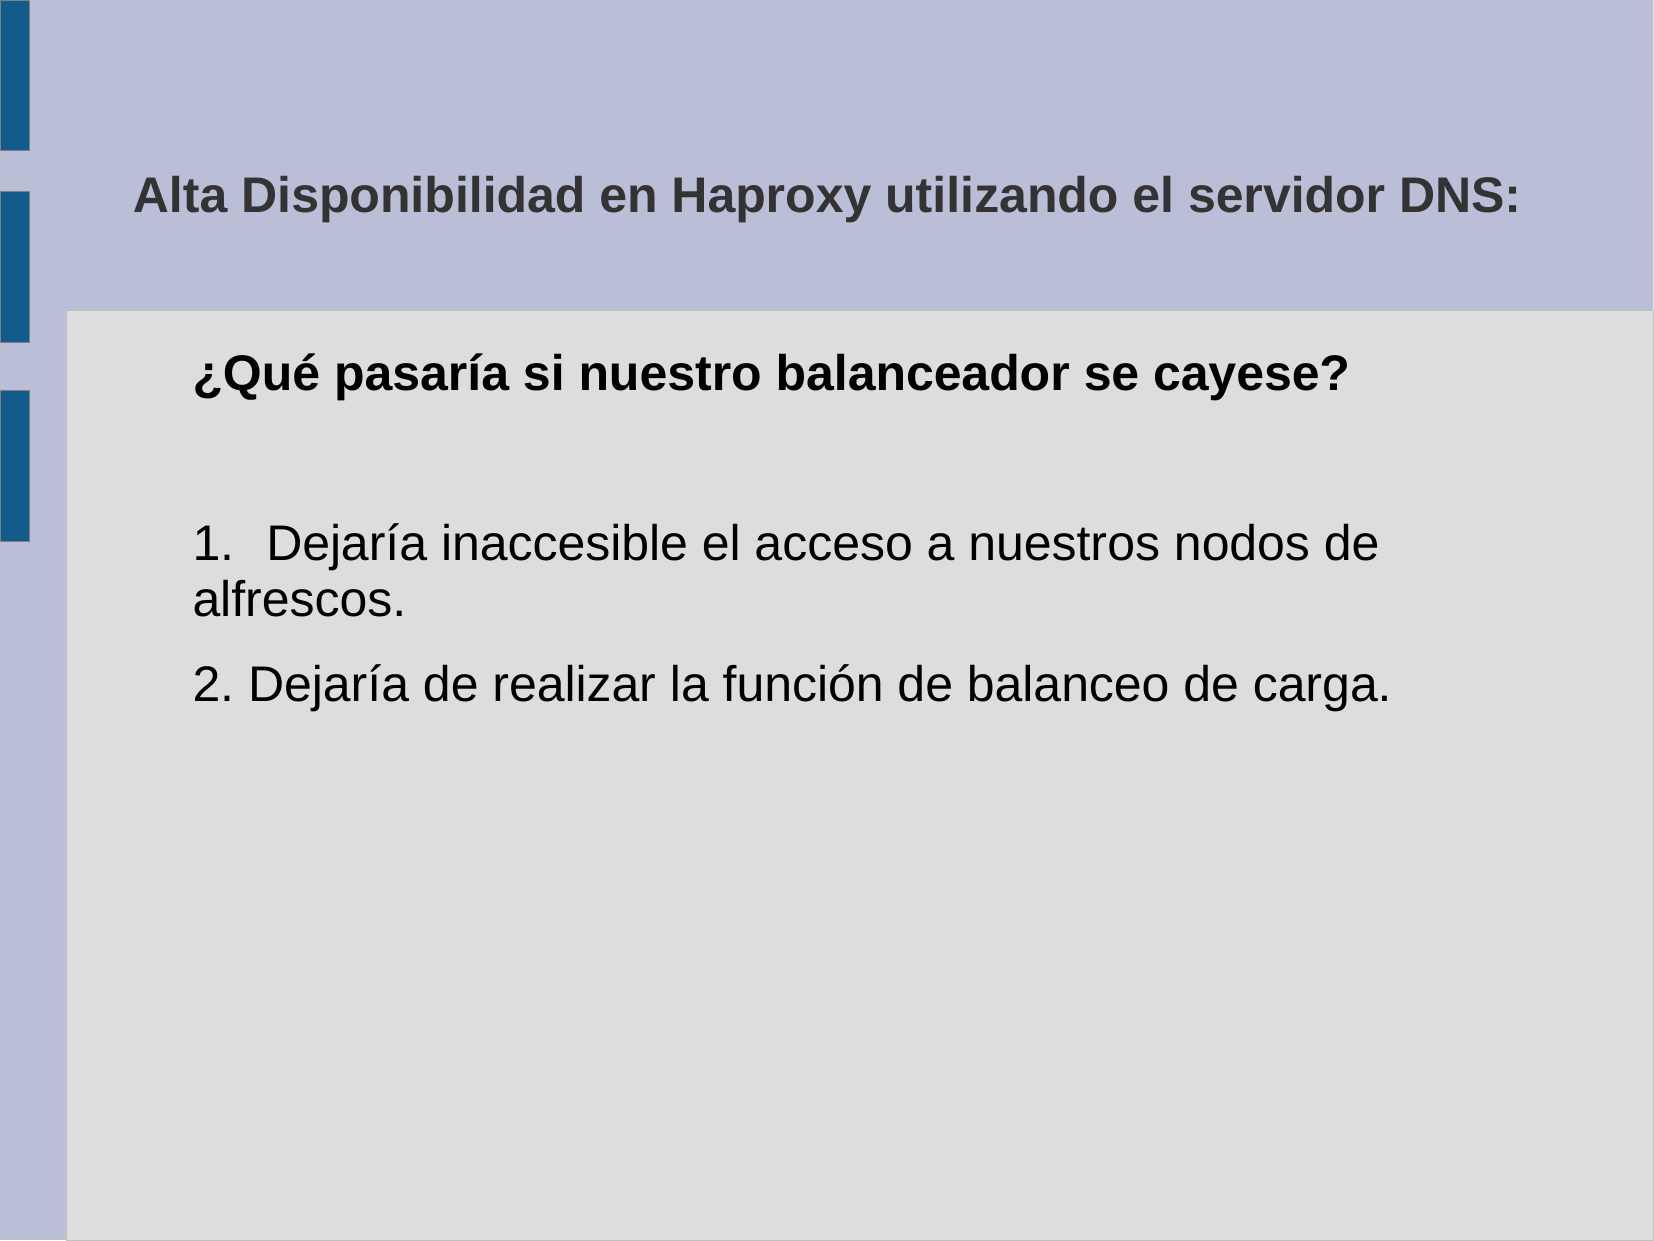

# Alta Disponibilidad en Haproxy utilizando el servidor DNS:
¿Qué pasaría si nuestro balanceador se cayese?
1.	Dejaría inaccesible el acceso a nuestros nodos de alfrescos.
2. Dejaría de realizar la función de balanceo de carga.